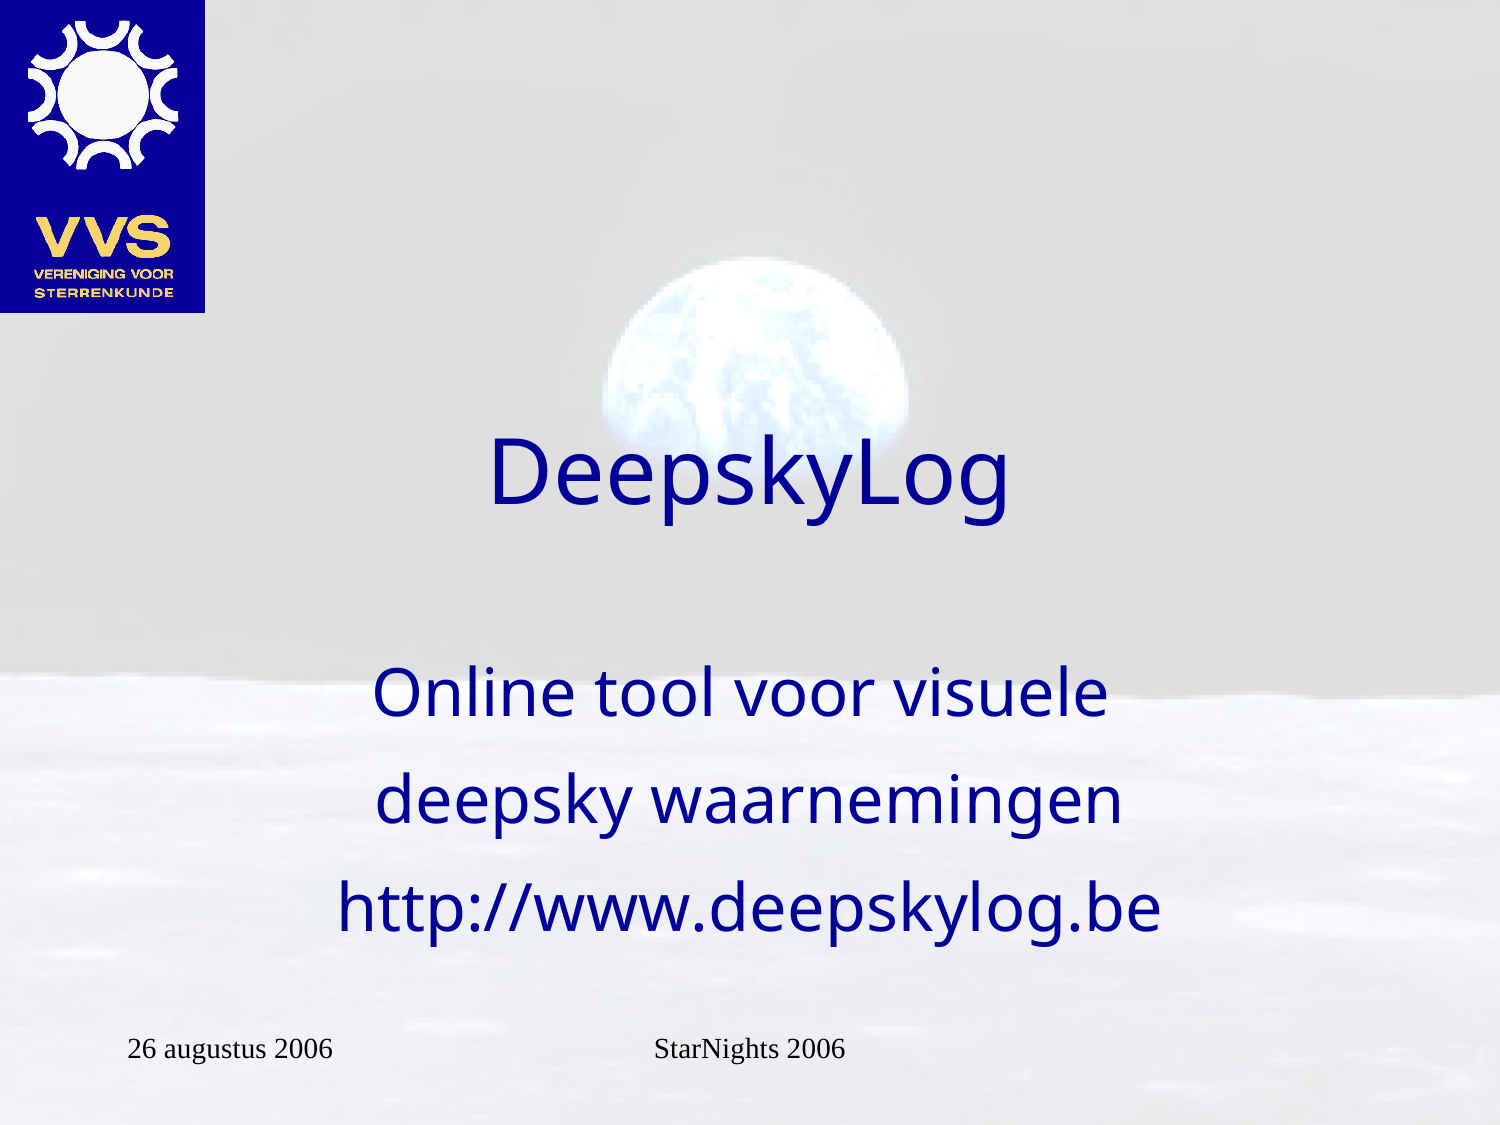

# DeepskyLog
Online tool voor visuele
deepsky waarnemingen
http://www.deepskylog.be
26 augustus 2006
StarNights 2006